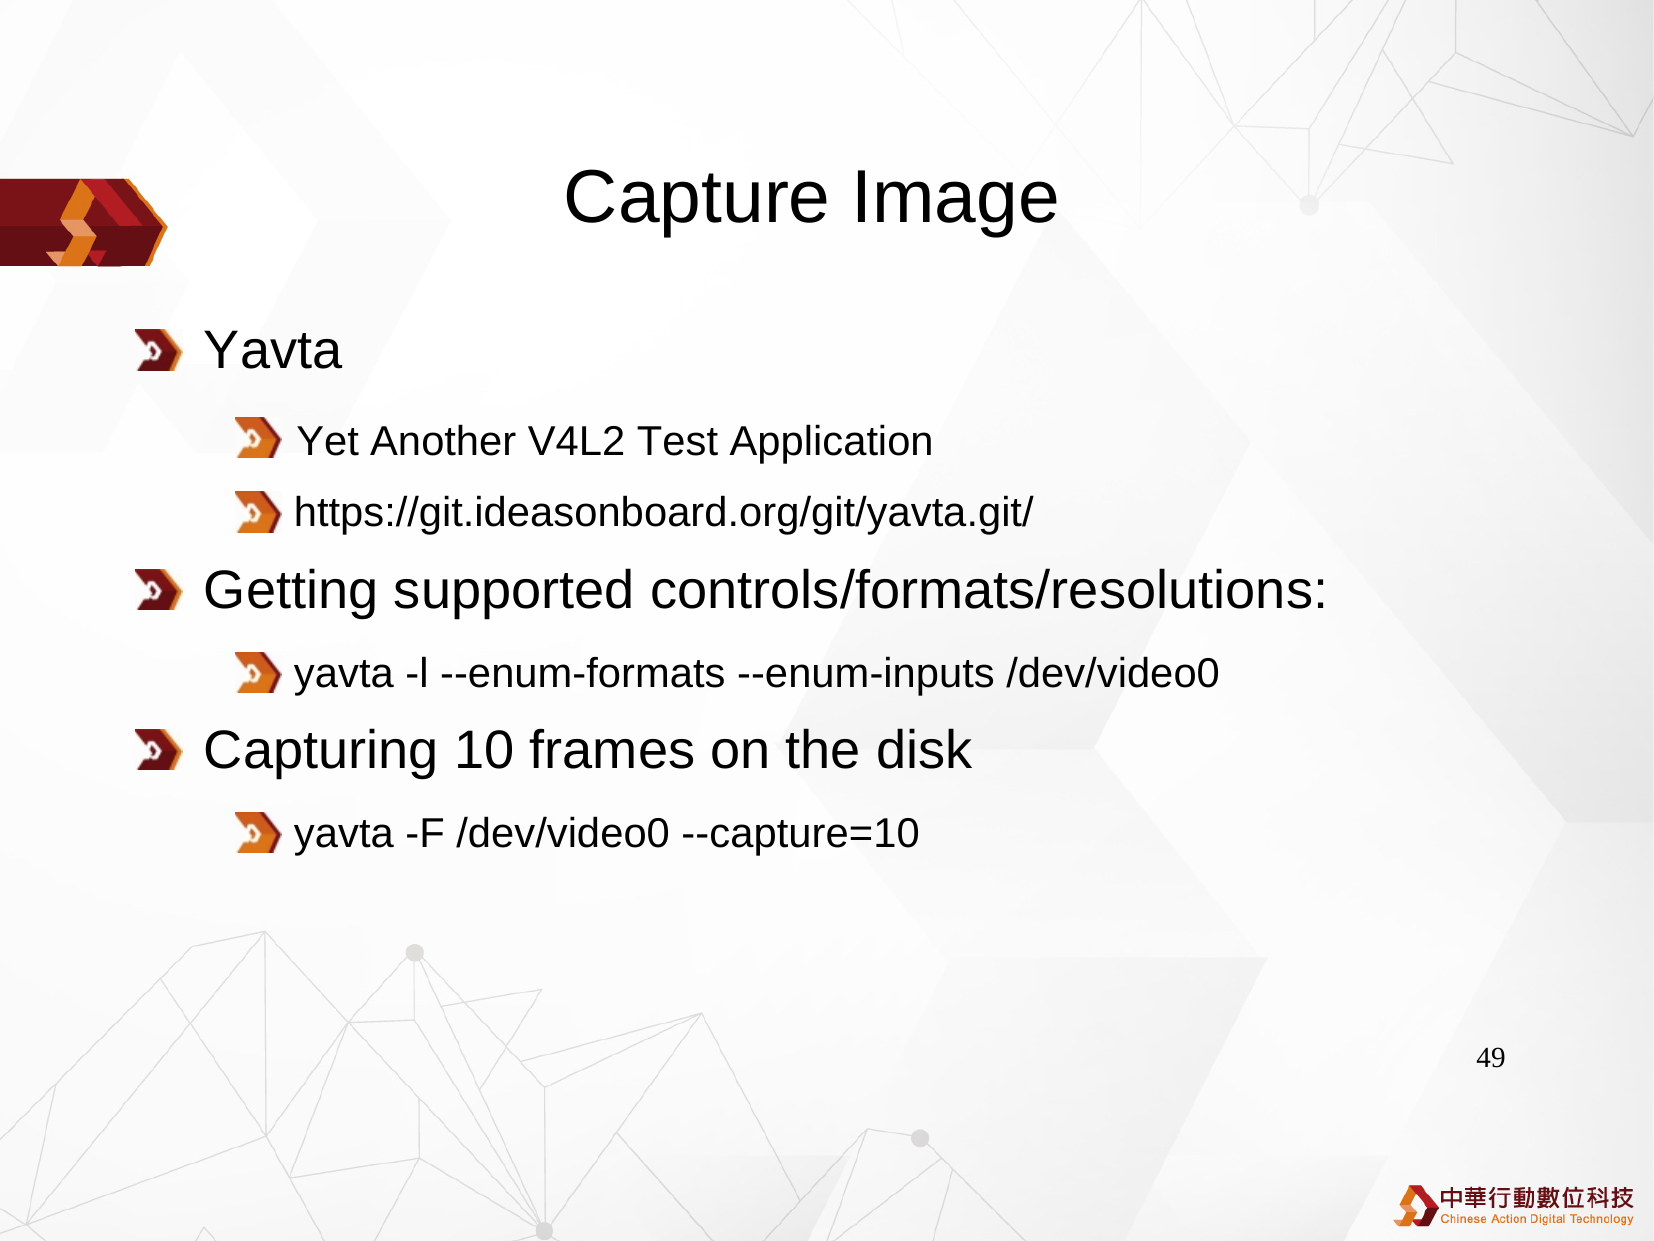

# Capture Image
 Yavta
 Yet Another V4L2 Test Application
 https://git.ideasonboard.org/git/yavta.git/
 Getting supported controls/formats/resolutions:
 yavta -l --enum-formats --enum-inputs /dev/video0
 Capturing 10 frames on the disk
 yavta -F /dev/video0 --capture=10
49